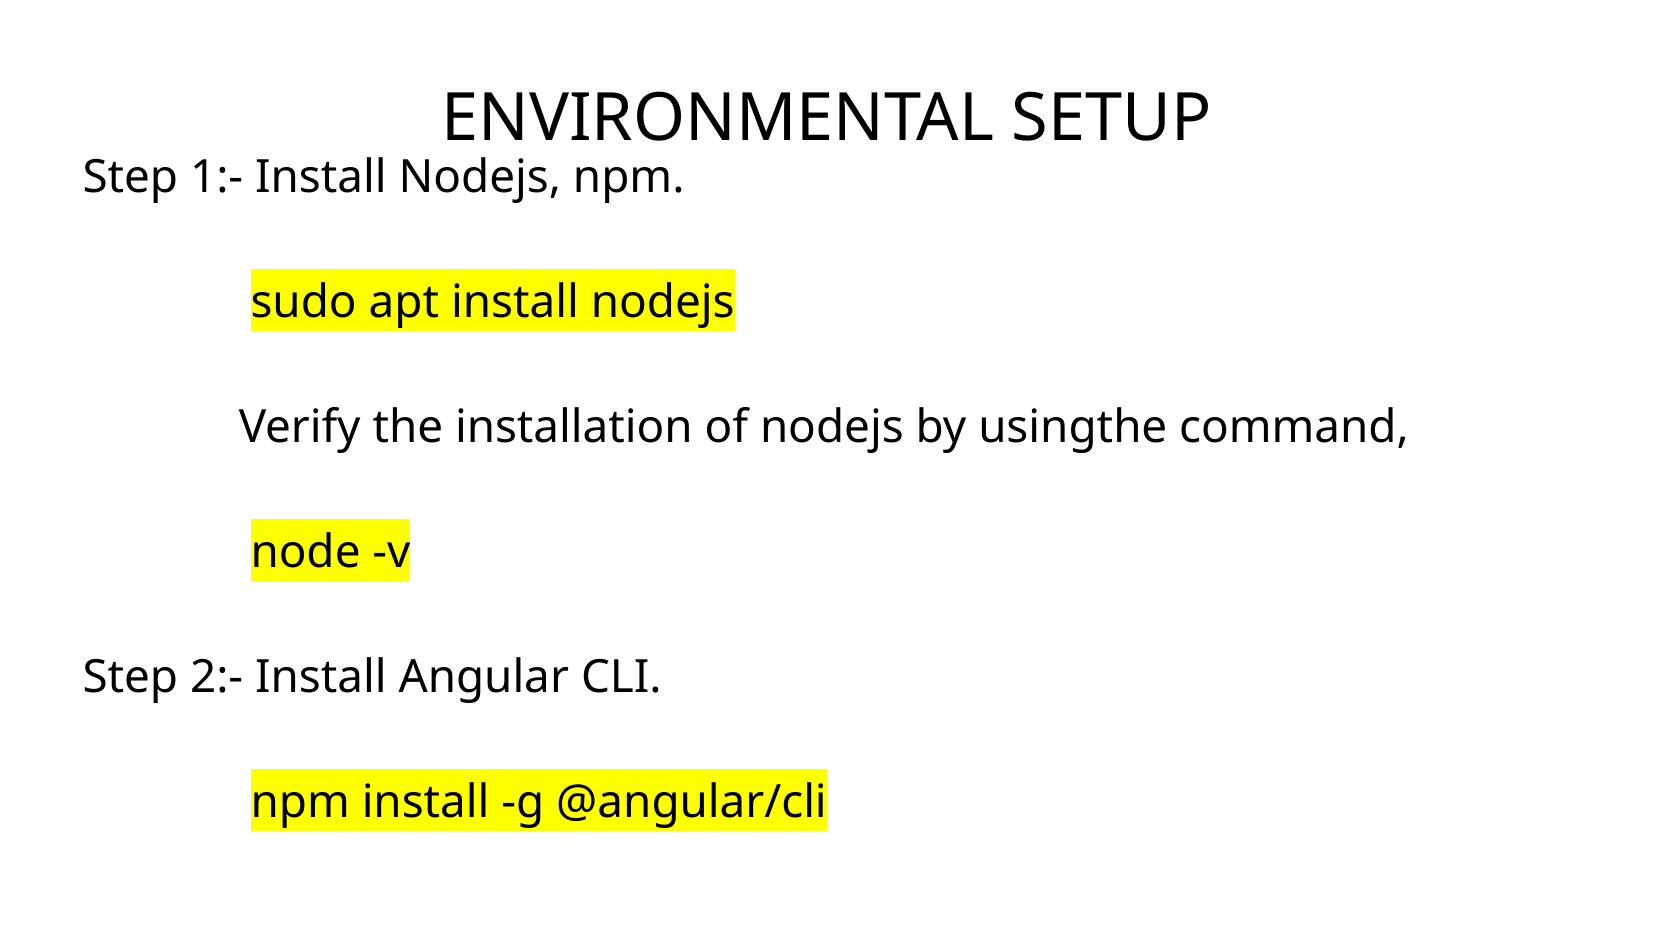

# ENVIRONMENTAL SETUP
Step 1:- Install Nodejs, npm.
 sudo apt install nodejs
 Verify the installation of nodejs by usingthe command,
 node -v
Step 2:- Install Angular CLI.
 npm install -g @angular/cli